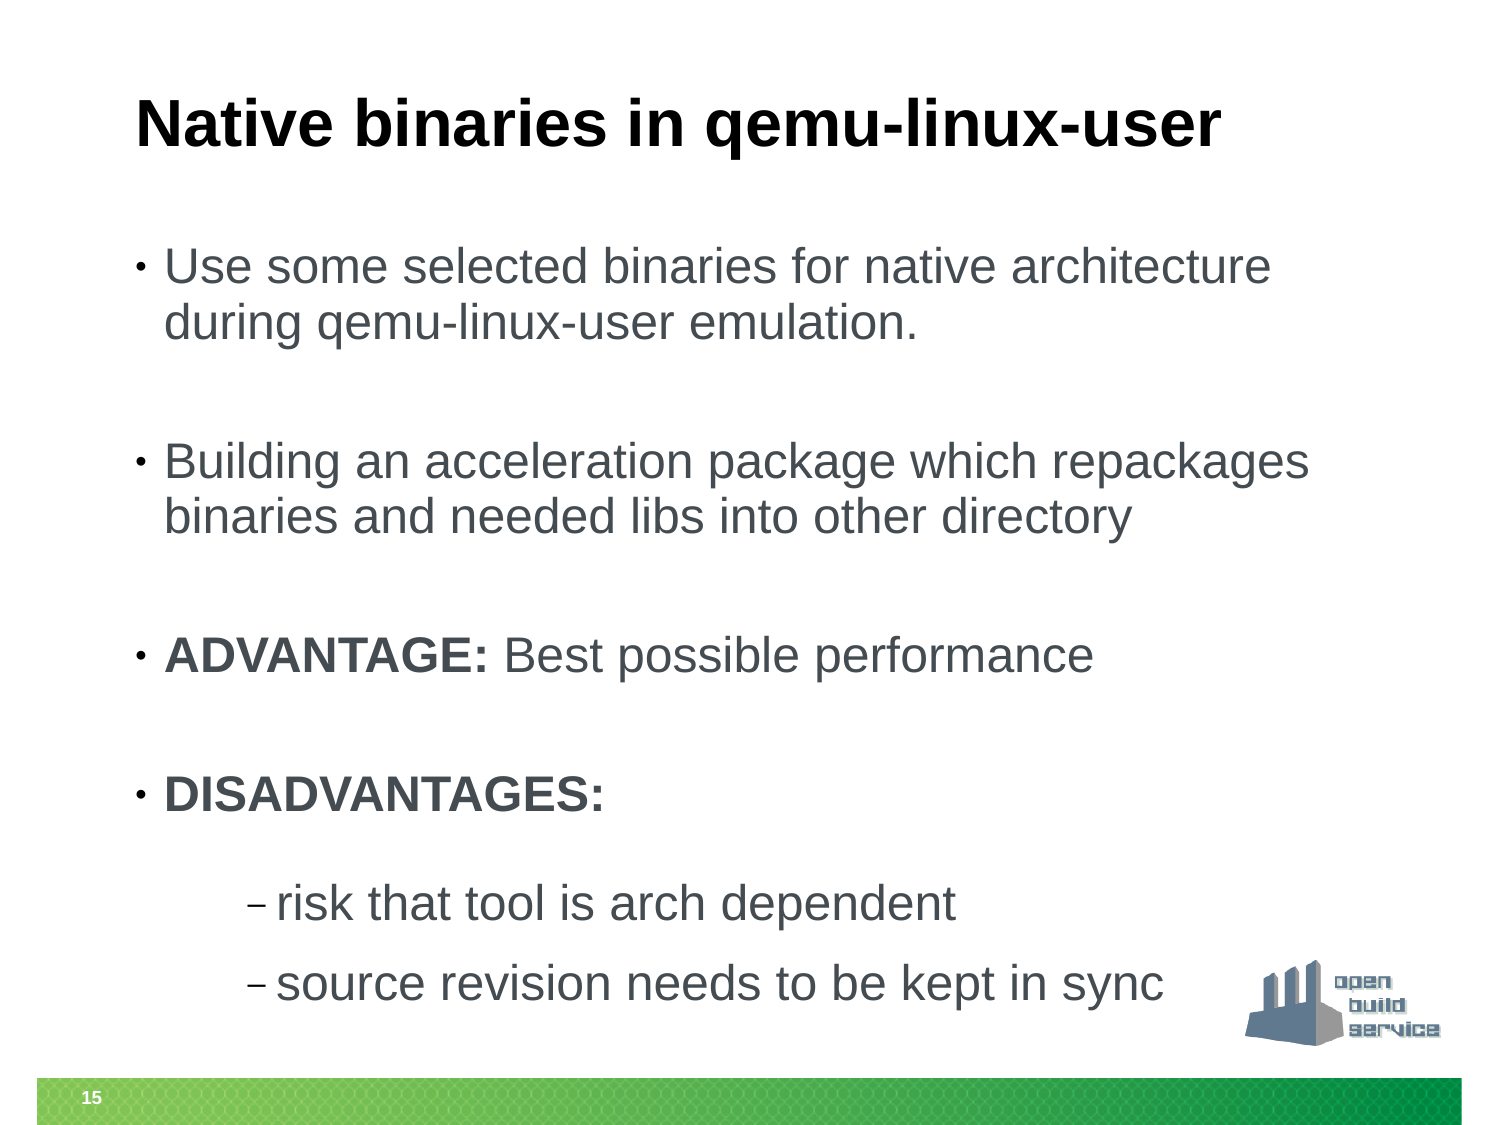

# Native binaries in qemu-linux-user
Use some selected binaries for native architecture during qemu-linux-user emulation.
Building an acceleration package which repackages binaries and needed libs into other directory
ADVANTAGE: Best possible performance
DISADVANTAGES:
risk that tool is arch dependent
source revision needs to be kept in sync